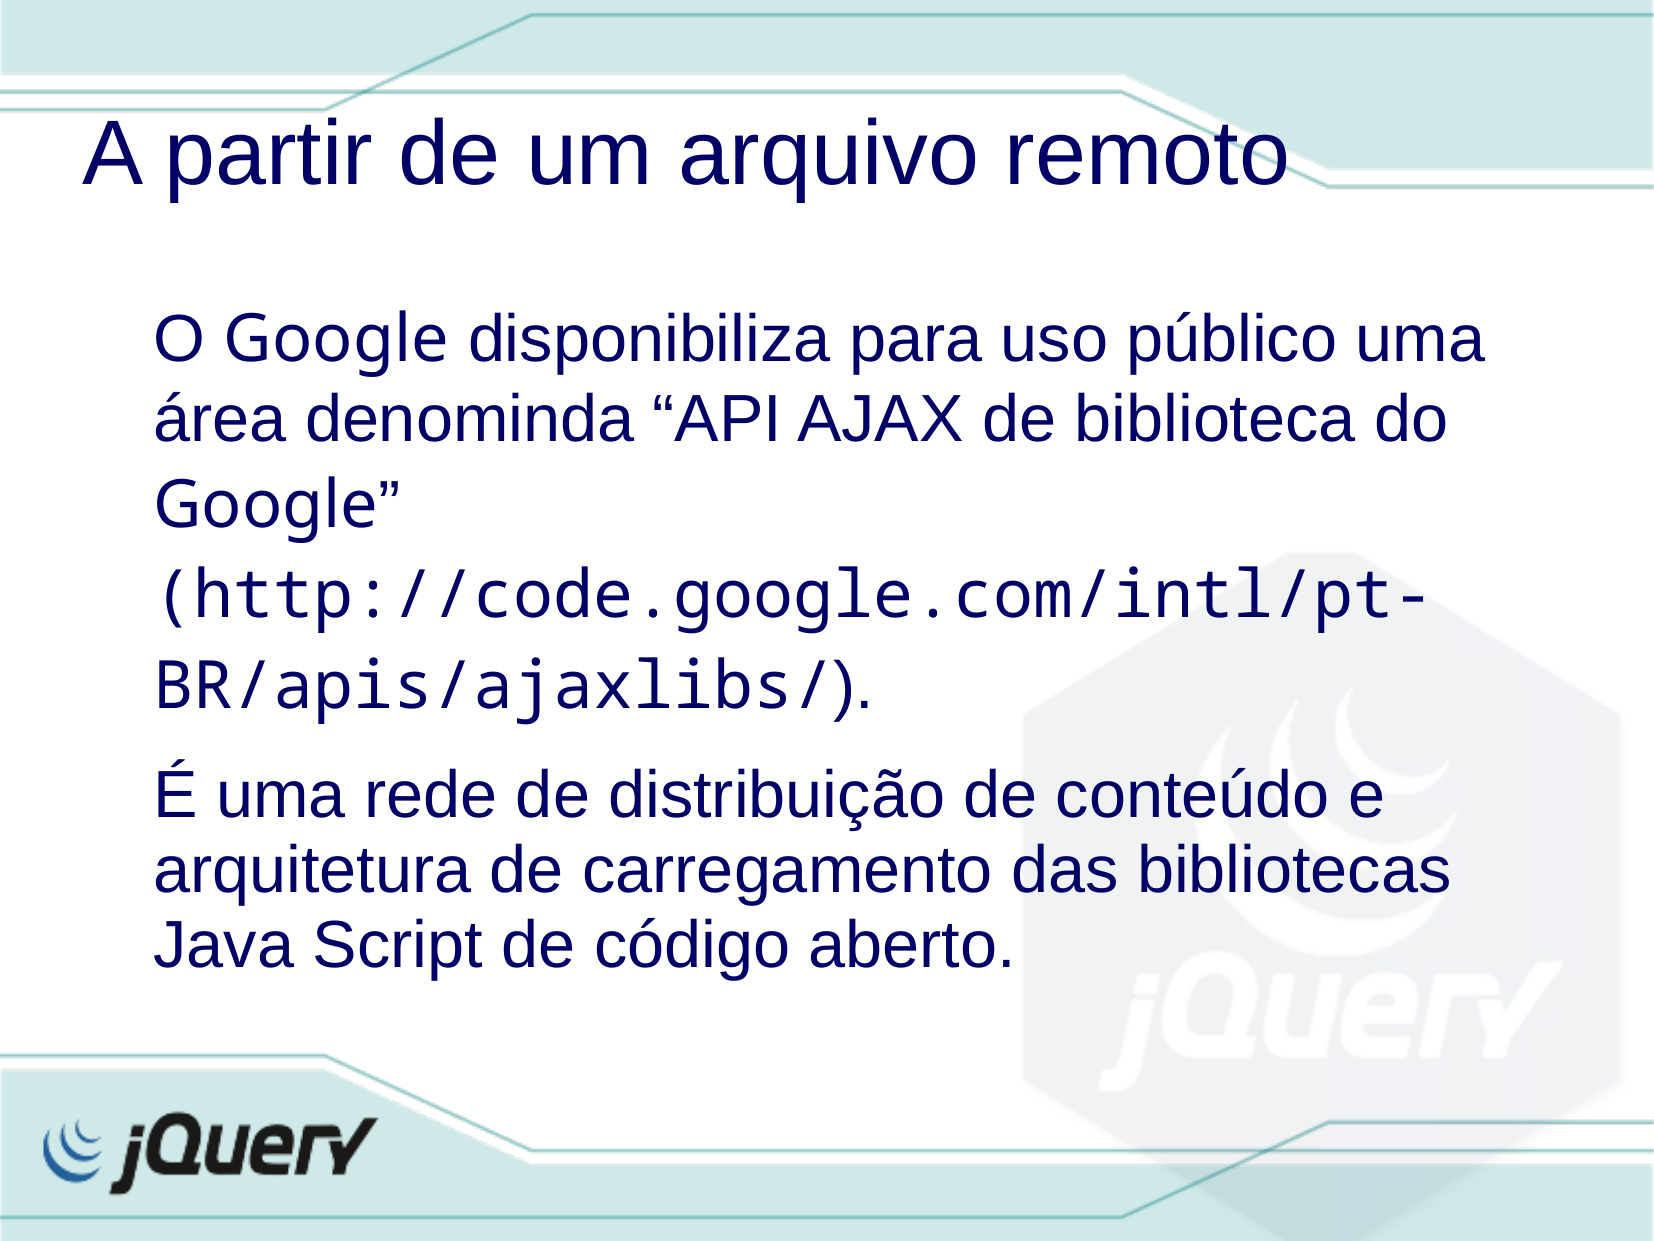

# A partir de um arquivo remoto
O Google disponibiliza para uso público uma área denominda “API AJAX de biblioteca do Google” (http://code.google.com/intl/pt-BR/apis/ajaxlibs/).
É uma rede de distribuição de conteúdo e arquitetura de carregamento das bibliotecas Java Script de código aberto.